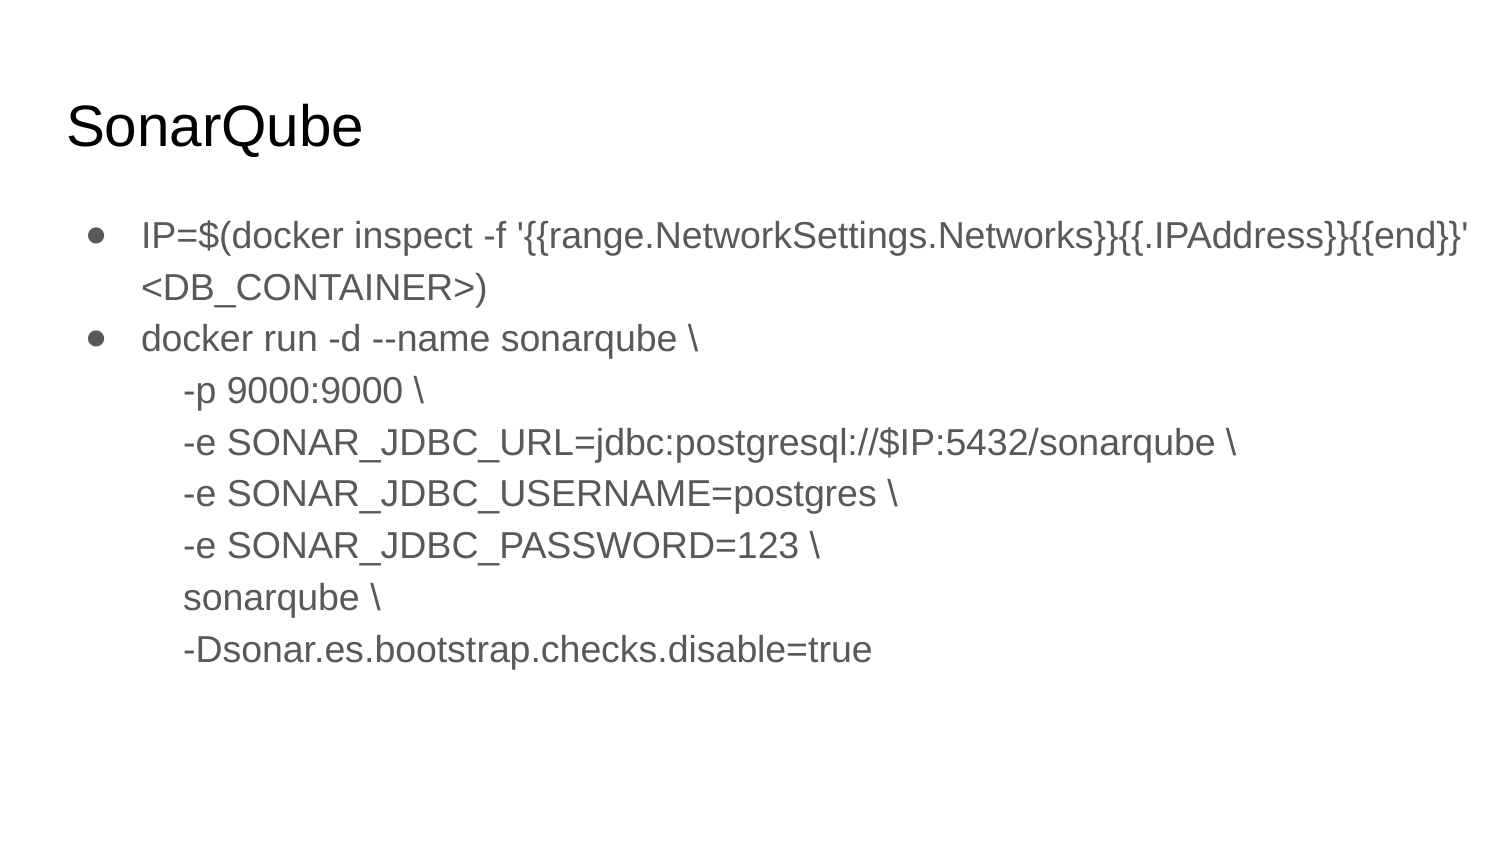

# SonarQube
IP=$(docker inspect -f '{{range.NetworkSettings.Networks}}{{.IPAddress}}{{end}}' <DB_CONTAINER>)
docker run -d --name sonarqube \
 -p 9000:9000 \
 -e SONAR_JDBC_URL=jdbc:postgresql://$IP:5432/sonarqube \
 -e SONAR_JDBC_USERNAME=postgres \
 -e SONAR_JDBC_PASSWORD=123 \
 sonarqube \
 -Dsonar.es.bootstrap.checks.disable=true